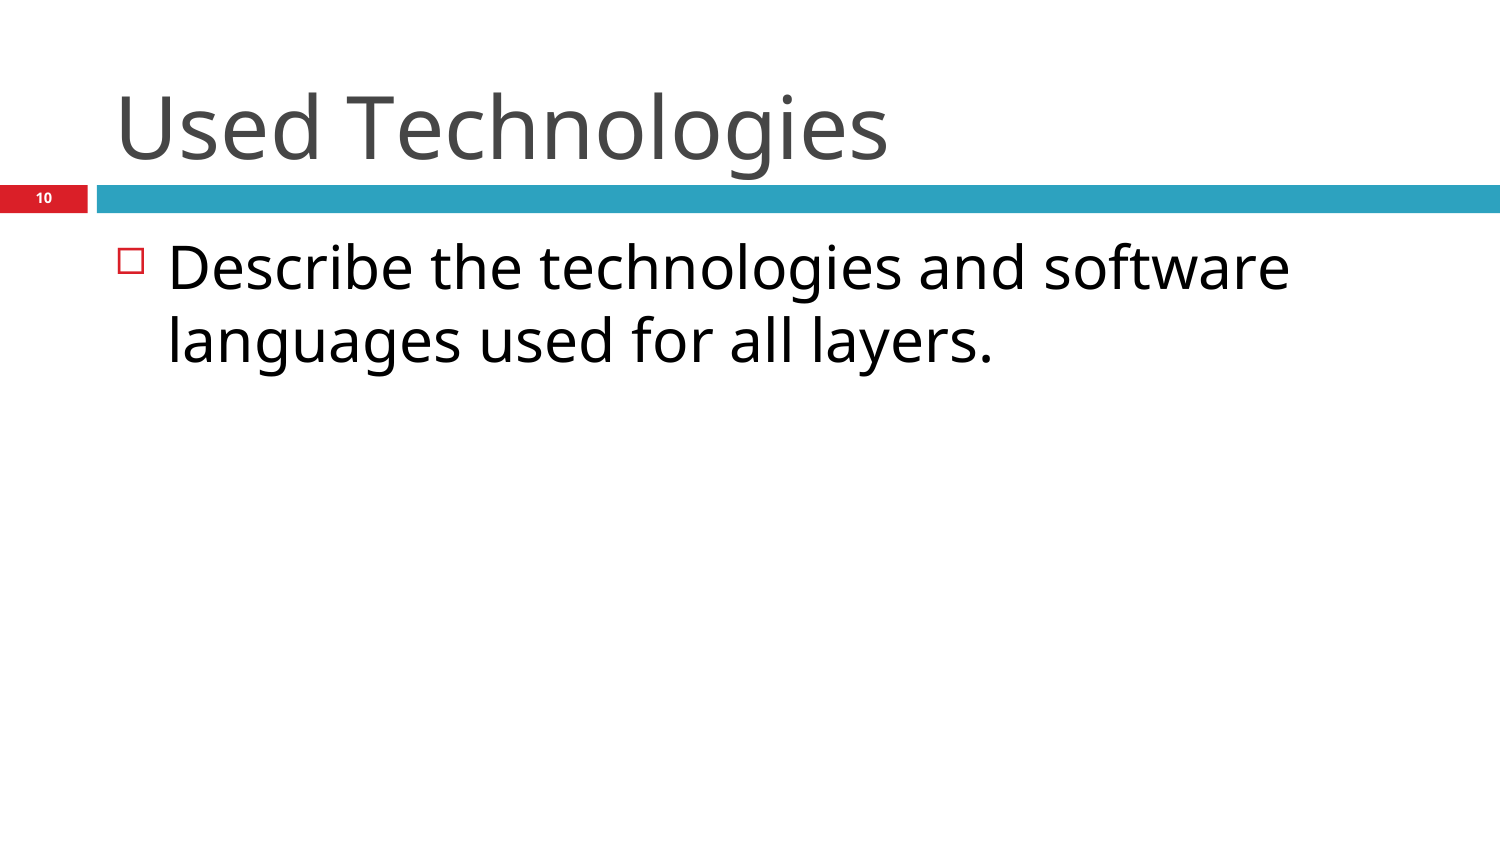

# Used Technologies
Describe the technologies and software languages used for all layers.